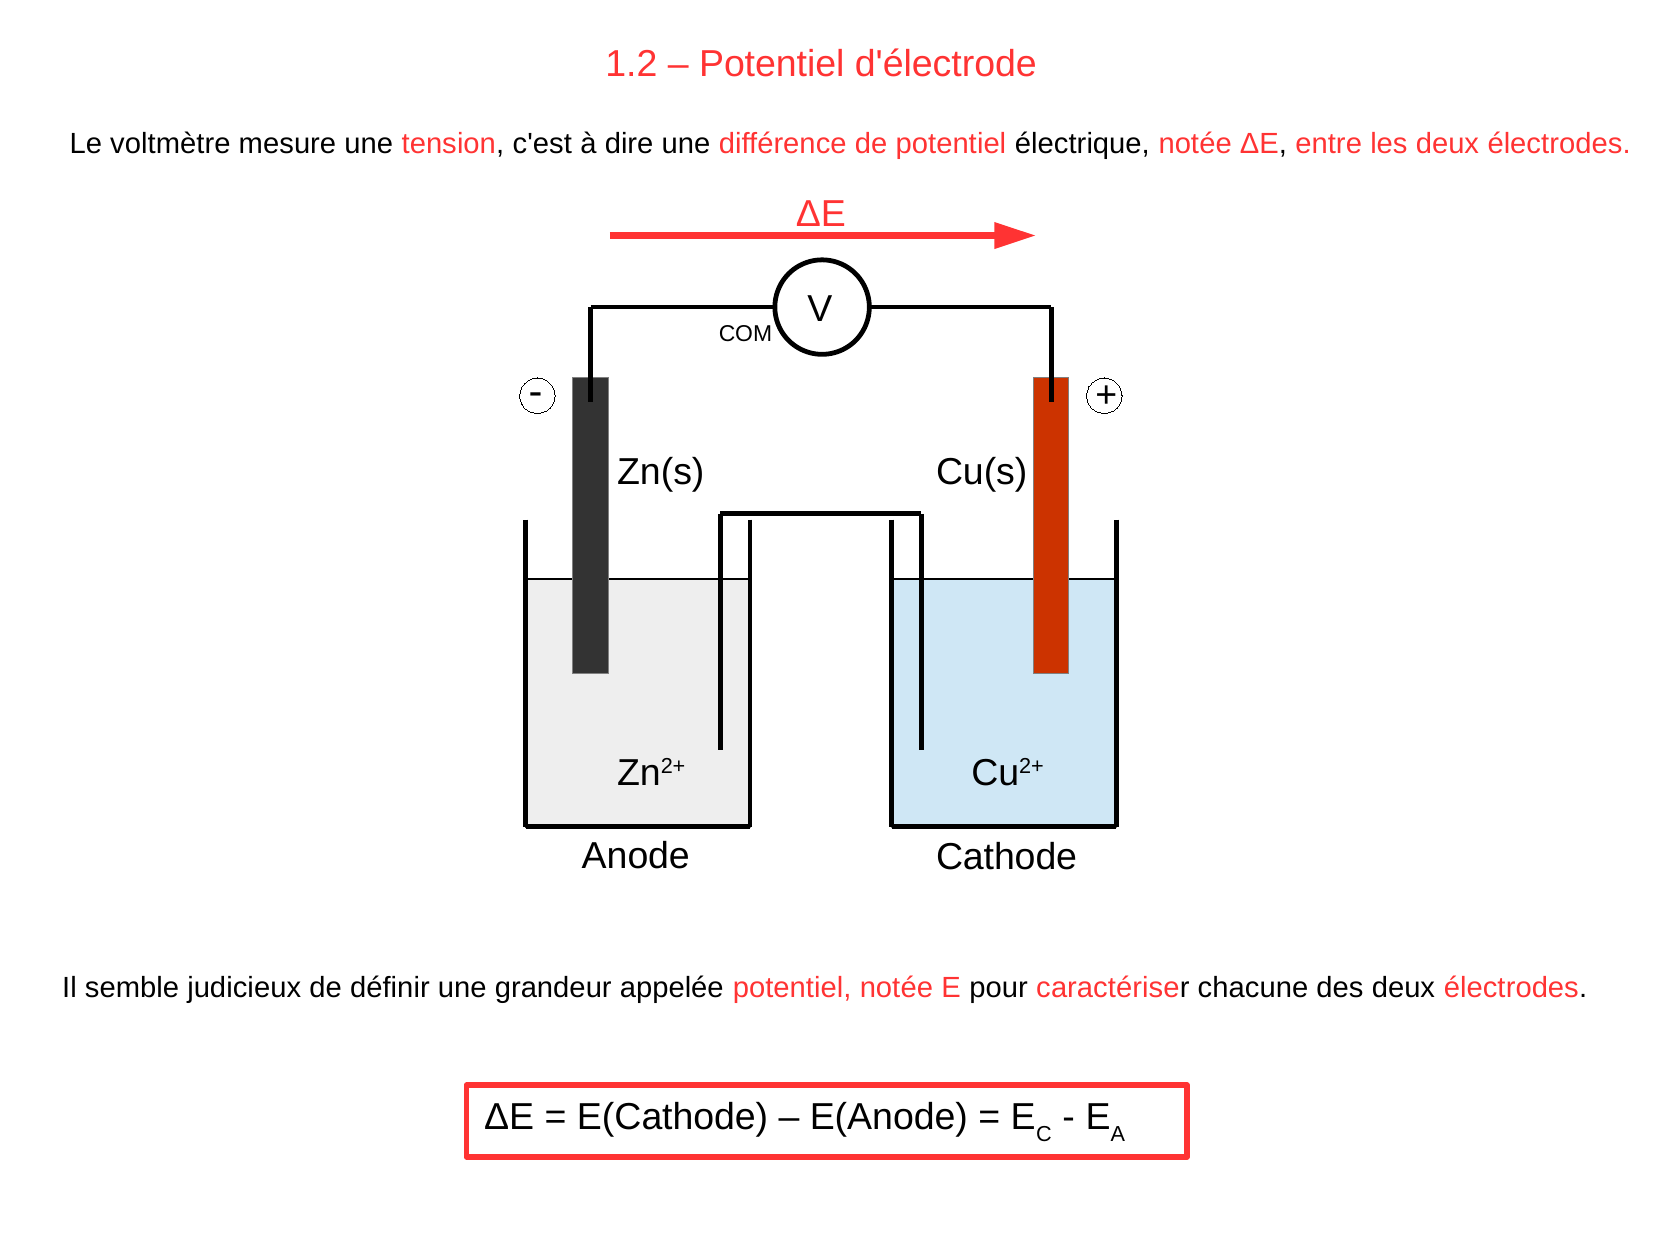

1.2 – Potentiel d'électrode
Le voltmètre mesure une tension, c'est à dire une différence de potentiel électrique, notée ΔE, entre les deux électrodes.
ΔE
V
COM
COM
-
+
Zn(s)
Cu(s)
Zn2+
Cu2+
Anode
Cathode
Il semble judicieux de définir une grandeur appelée potentiel, notée E pour caractériser chacune des deux électrodes.
ΔE = E(Cathode) – E(Anode) = EC - EA